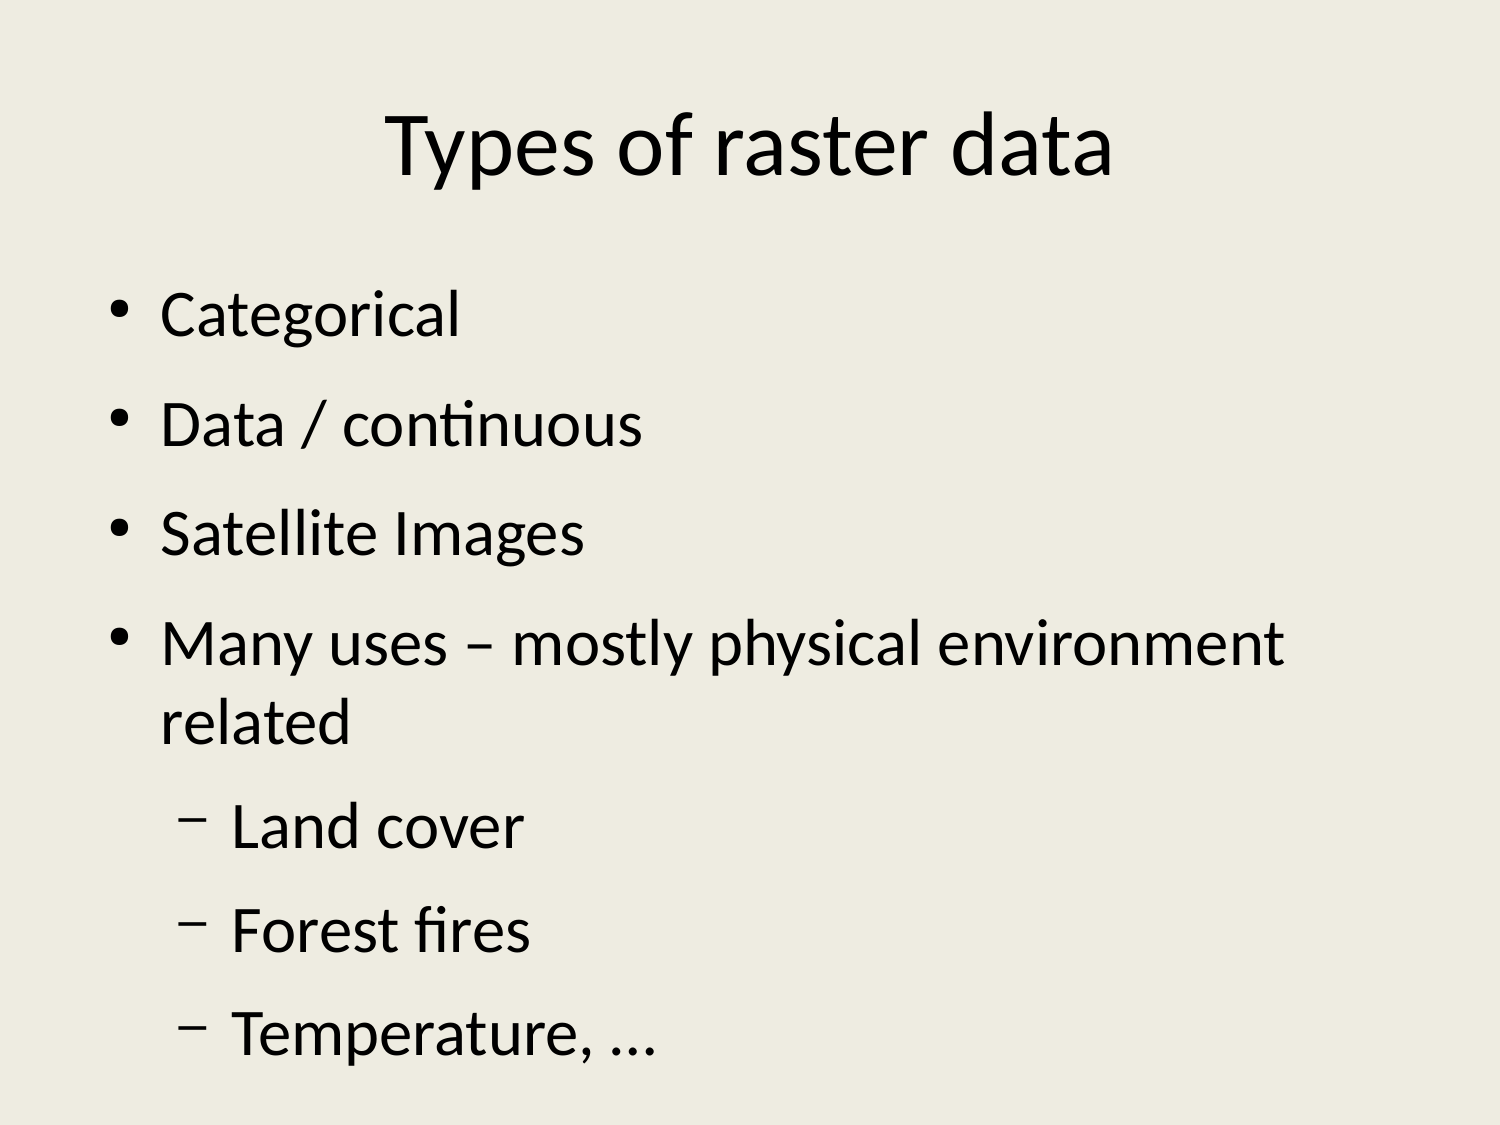

# Types of raster data
Categorical
Data / continuous
Satellite Images
Many uses – mostly physical environment related
Land cover
Forest fires
Temperature, …